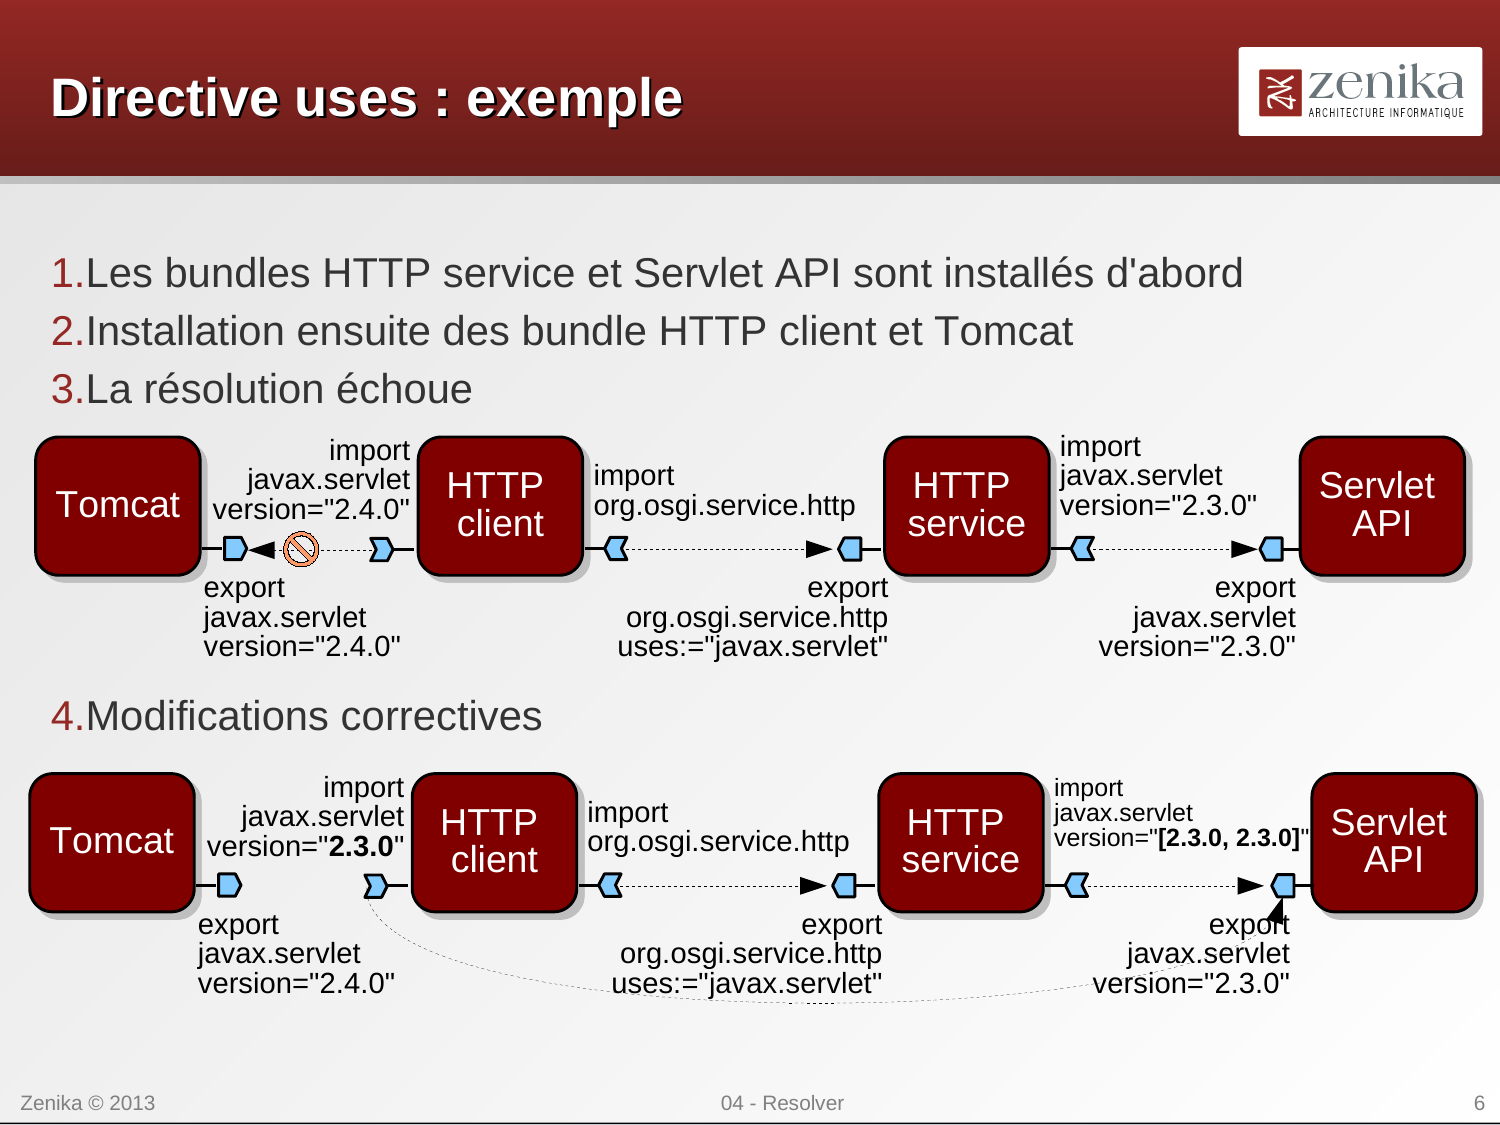

# Directive uses : exemple
Les bundles HTTP service et Servlet API sont installés d'abord
Installation ensuite des bundle HTTP client et Tomcat
La résolution échoue
Modifications correctives
import
javax.servlet
version="2.3.0"
import
javax.servlet
version="2.4.0"
Tomcat
HTTP
client
HTTP
service
Servlet
API
import
org.osgi.service.http
export
javax.servlet
version="2.3.0"
export
javax.servlet
version="2.4.0"
export
org.osgi.service.http
uses:="javax.servlet"
import
javax.servlet
version="2.3.0"
import
javax.servlet
version="[2.3.0, 2.3.0]"
Tomcat
HTTP
client
HTTP
service
Servlet
API
import
org.osgi.service.http
export
javax.servlet
version="2.3.0"
export
javax.servlet
version="2.4.0"
export
org.osgi.service.http
uses:="javax.servlet"